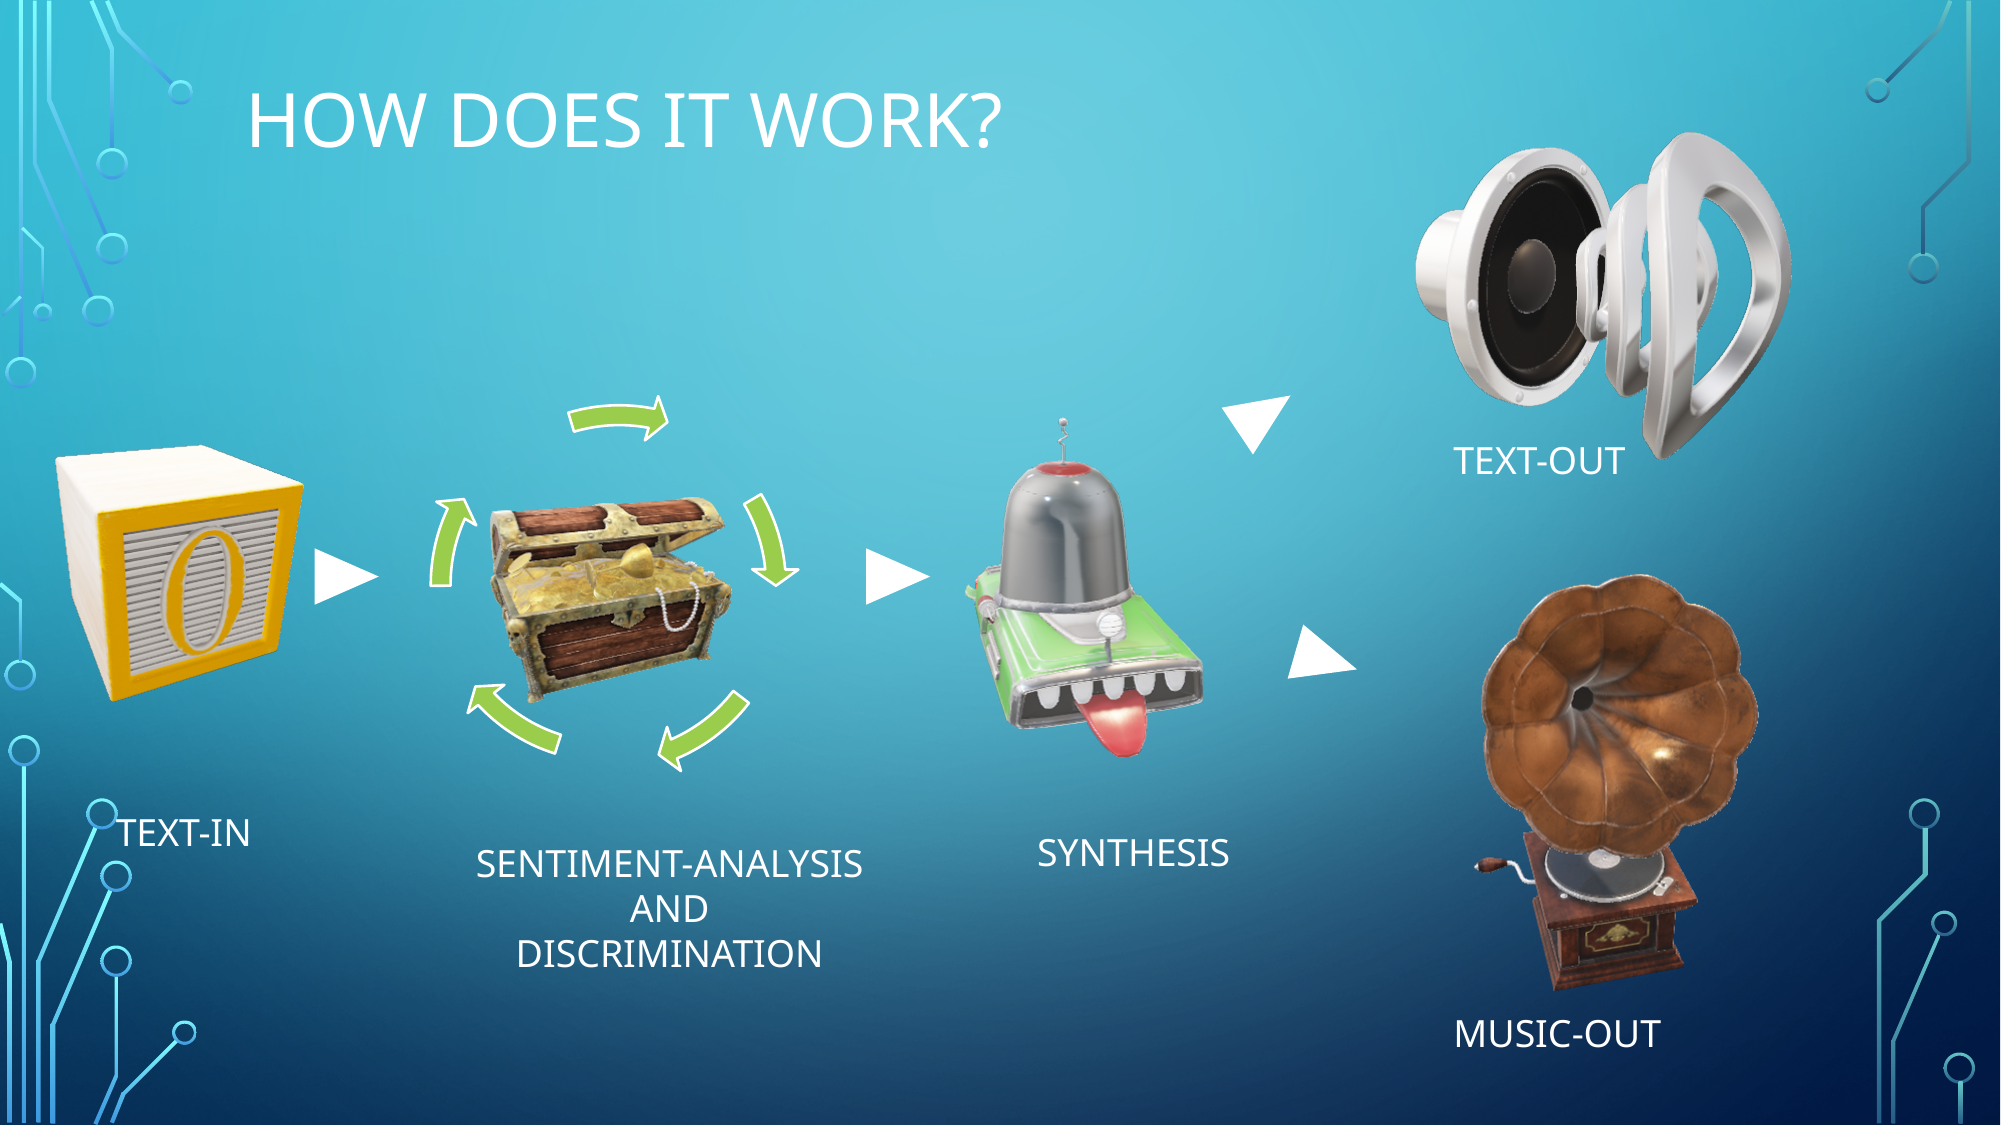

# How does it work?
TEXT-OUT
TEXT-IN
SYNTHESIS
SENTIMENT-ANALYSIS
AND
DISCRIMINATION
MUSIC-OUT